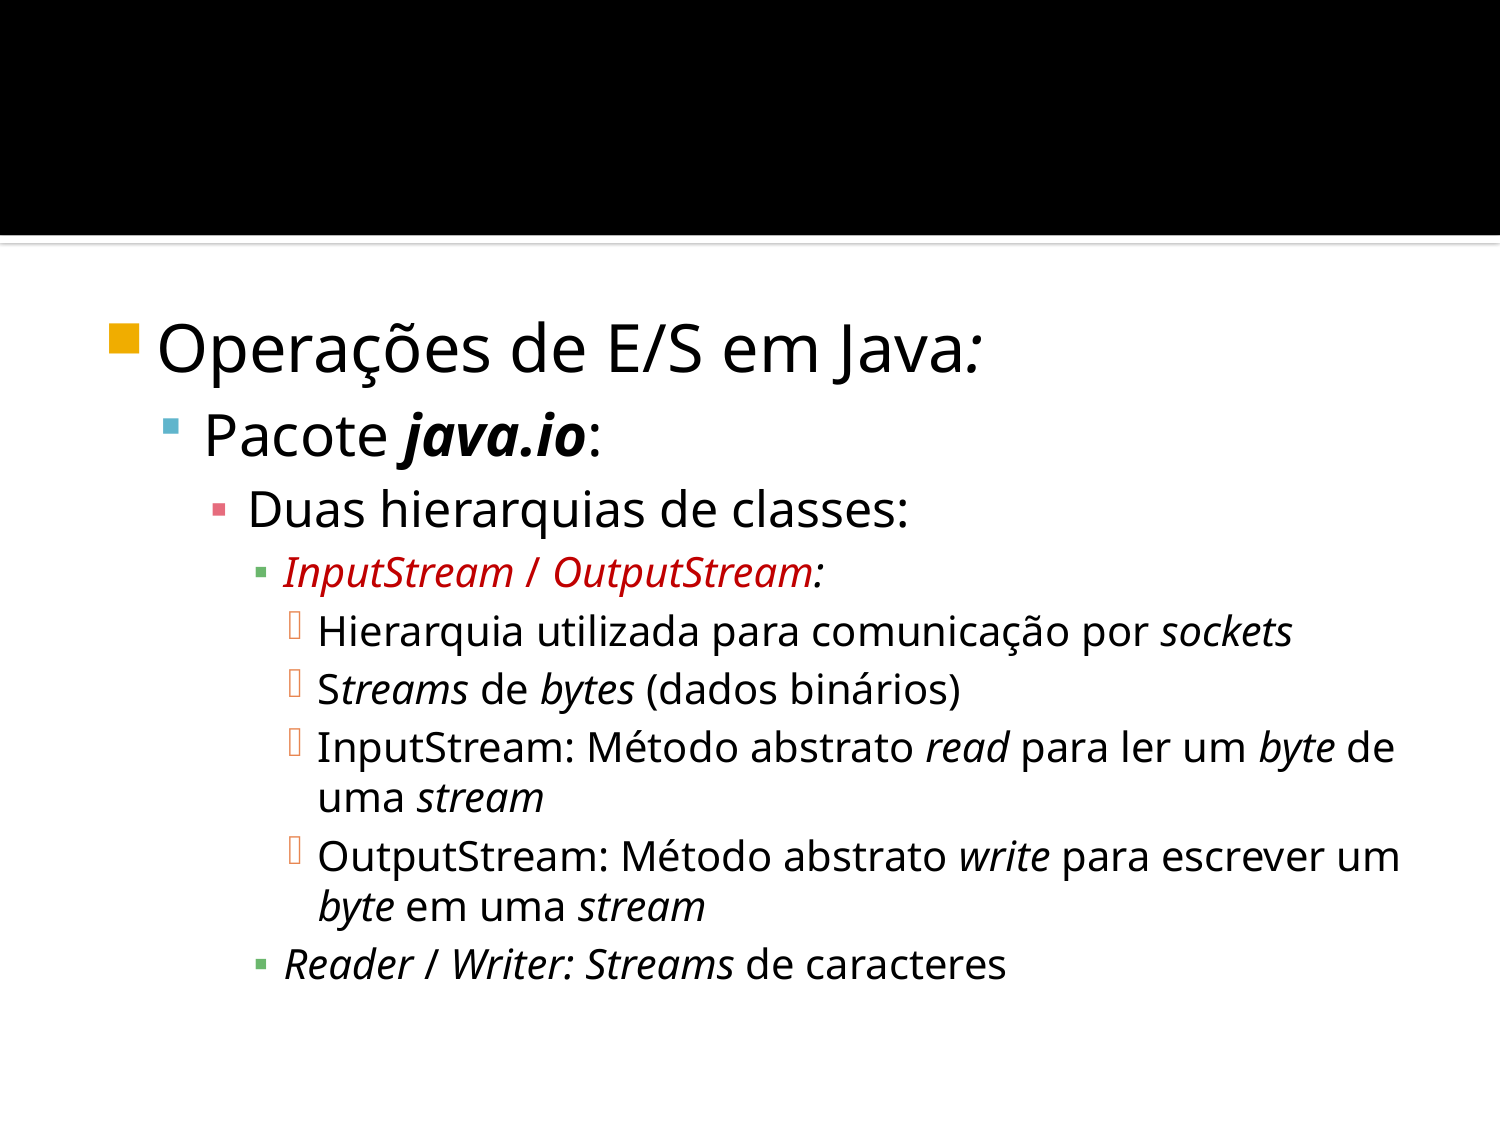

Sockets em Java
# Operações de E/S em Java:
Pacote java.io:
Duas hierarquias de classes:
InputStream / OutputStream:
Hierarquia utilizada para comunicação por sockets
Streams de bytes (dados binários)
InputStream: Método abstrato read para ler um byte de uma stream
OutputStream: Método abstrato write para escrever um byte em uma stream
Reader / Writer: Streams de caracteres